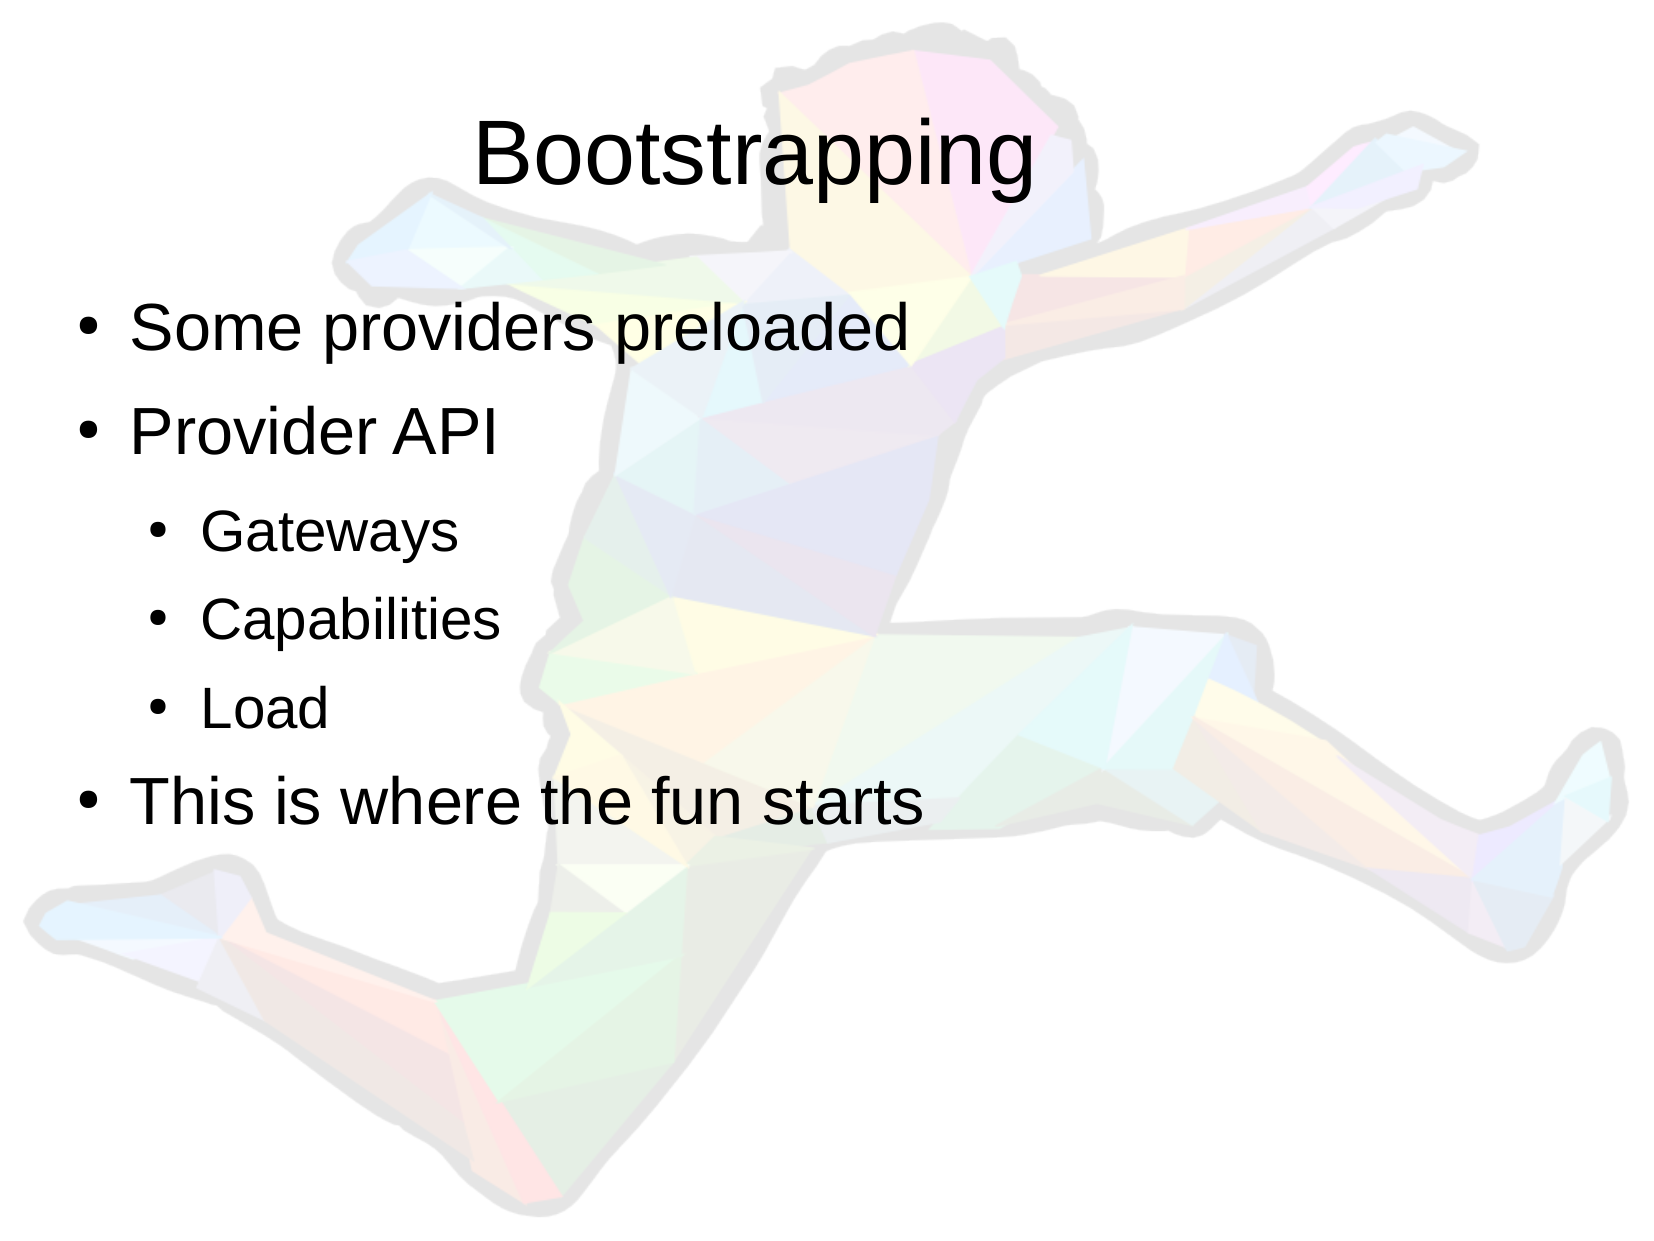

# Bootstrapping
Some providers preloaded
Provider API
Gateways
Capabilities
Load
This is where the fun starts